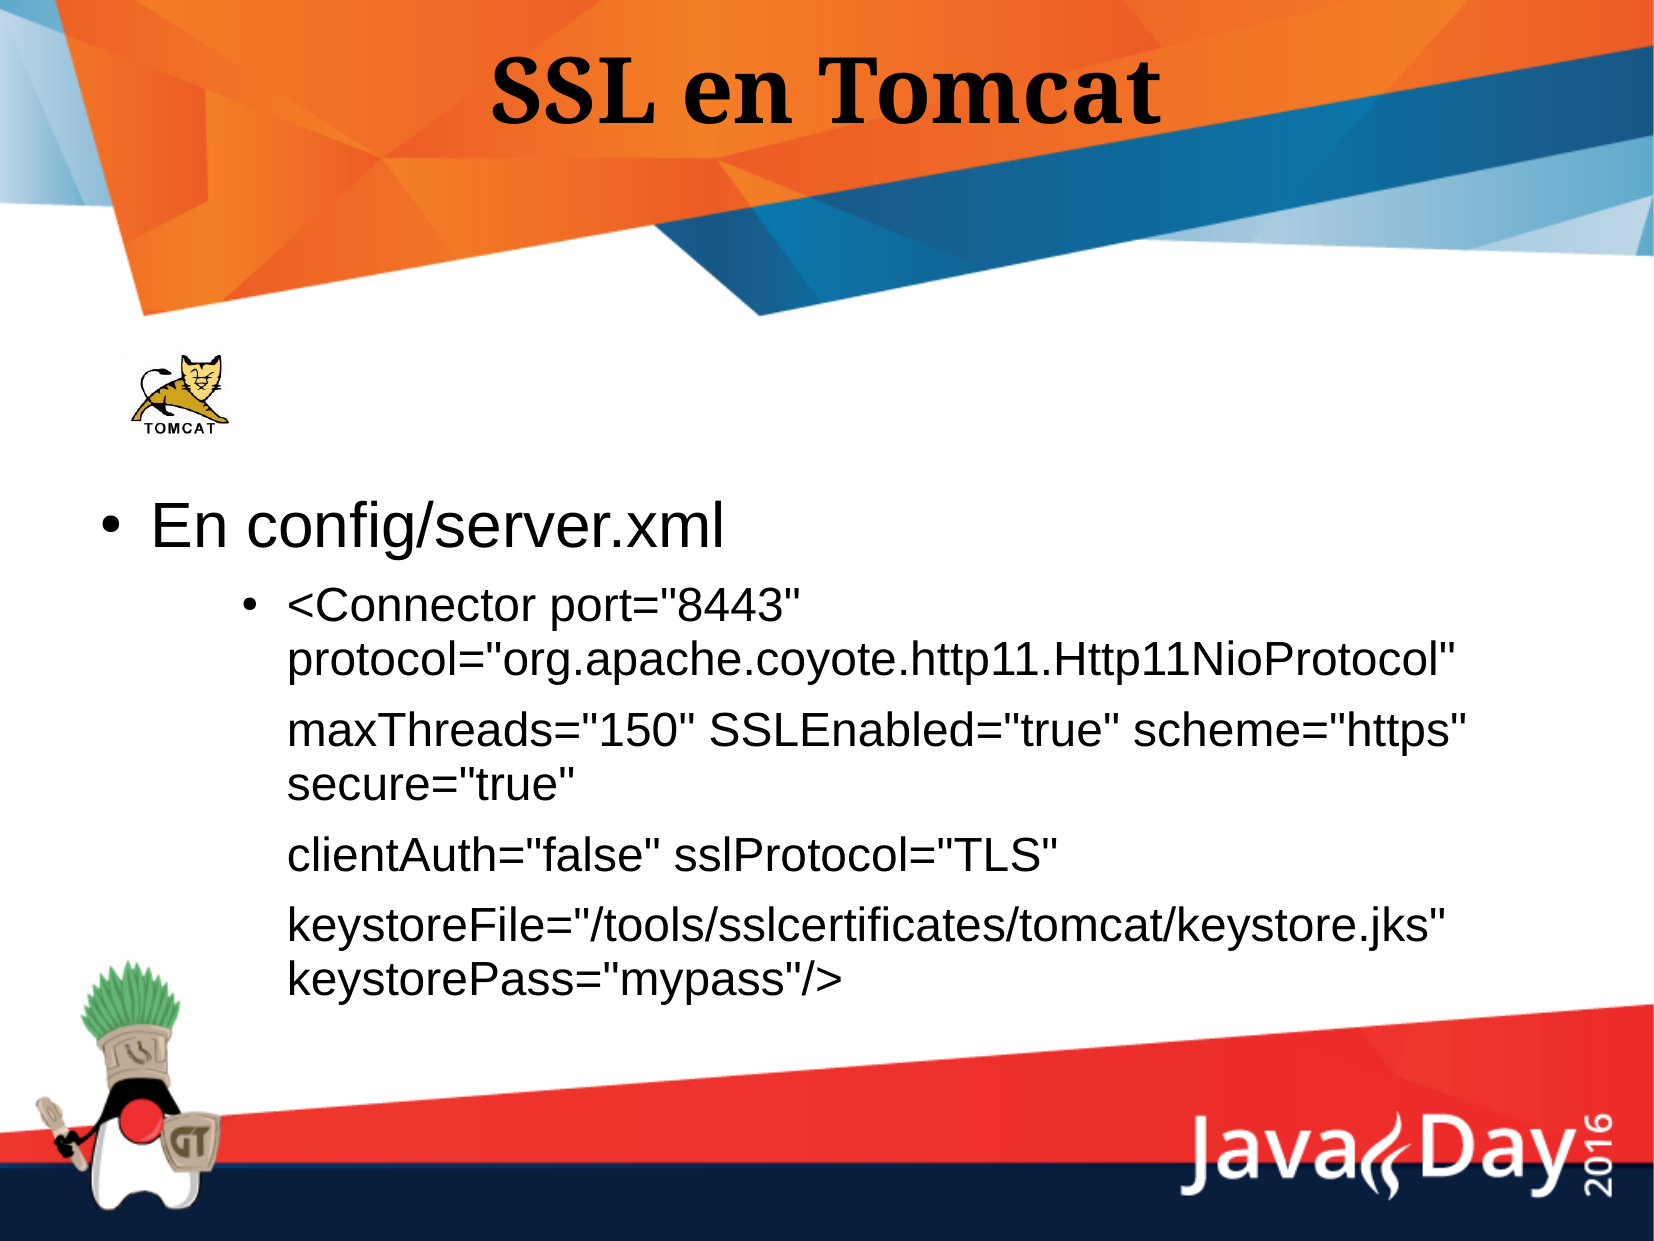

# SSL en Tomcat
En config/server.xml
<Connector port="8443" protocol="org.apache.coyote.http11.Http11NioProtocol"
maxThreads="150" SSLEnabled="true" scheme="https" secure="true"
clientAuth="false" sslProtocol="TLS"
keystoreFile="/tools/sslcertificates/tomcat/keystore.jks" keystorePass="mypass"/>